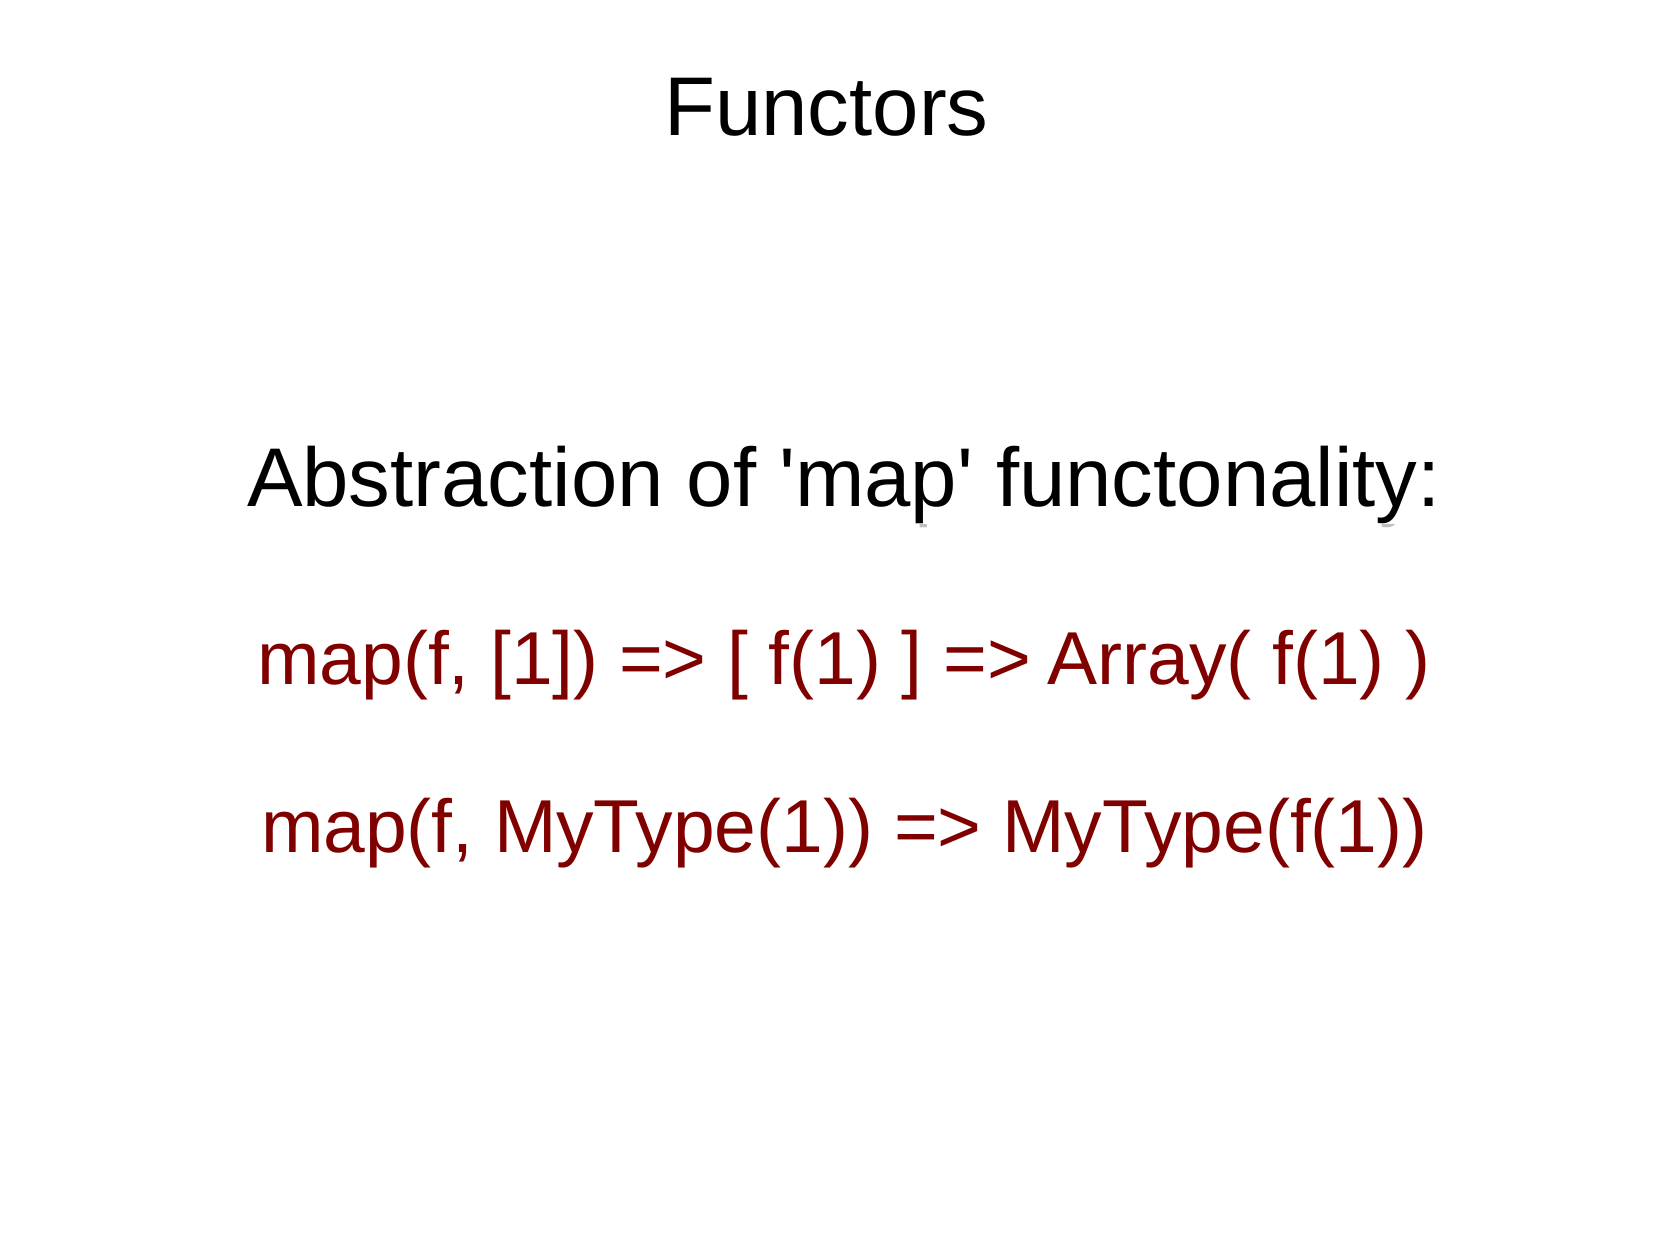

Functors
# Abstraction of 'map' functonality:
map(f, [1]) => [ f(1) ] => Array( f(1) )
map(f, MyType(1)) => MyType(f(1))